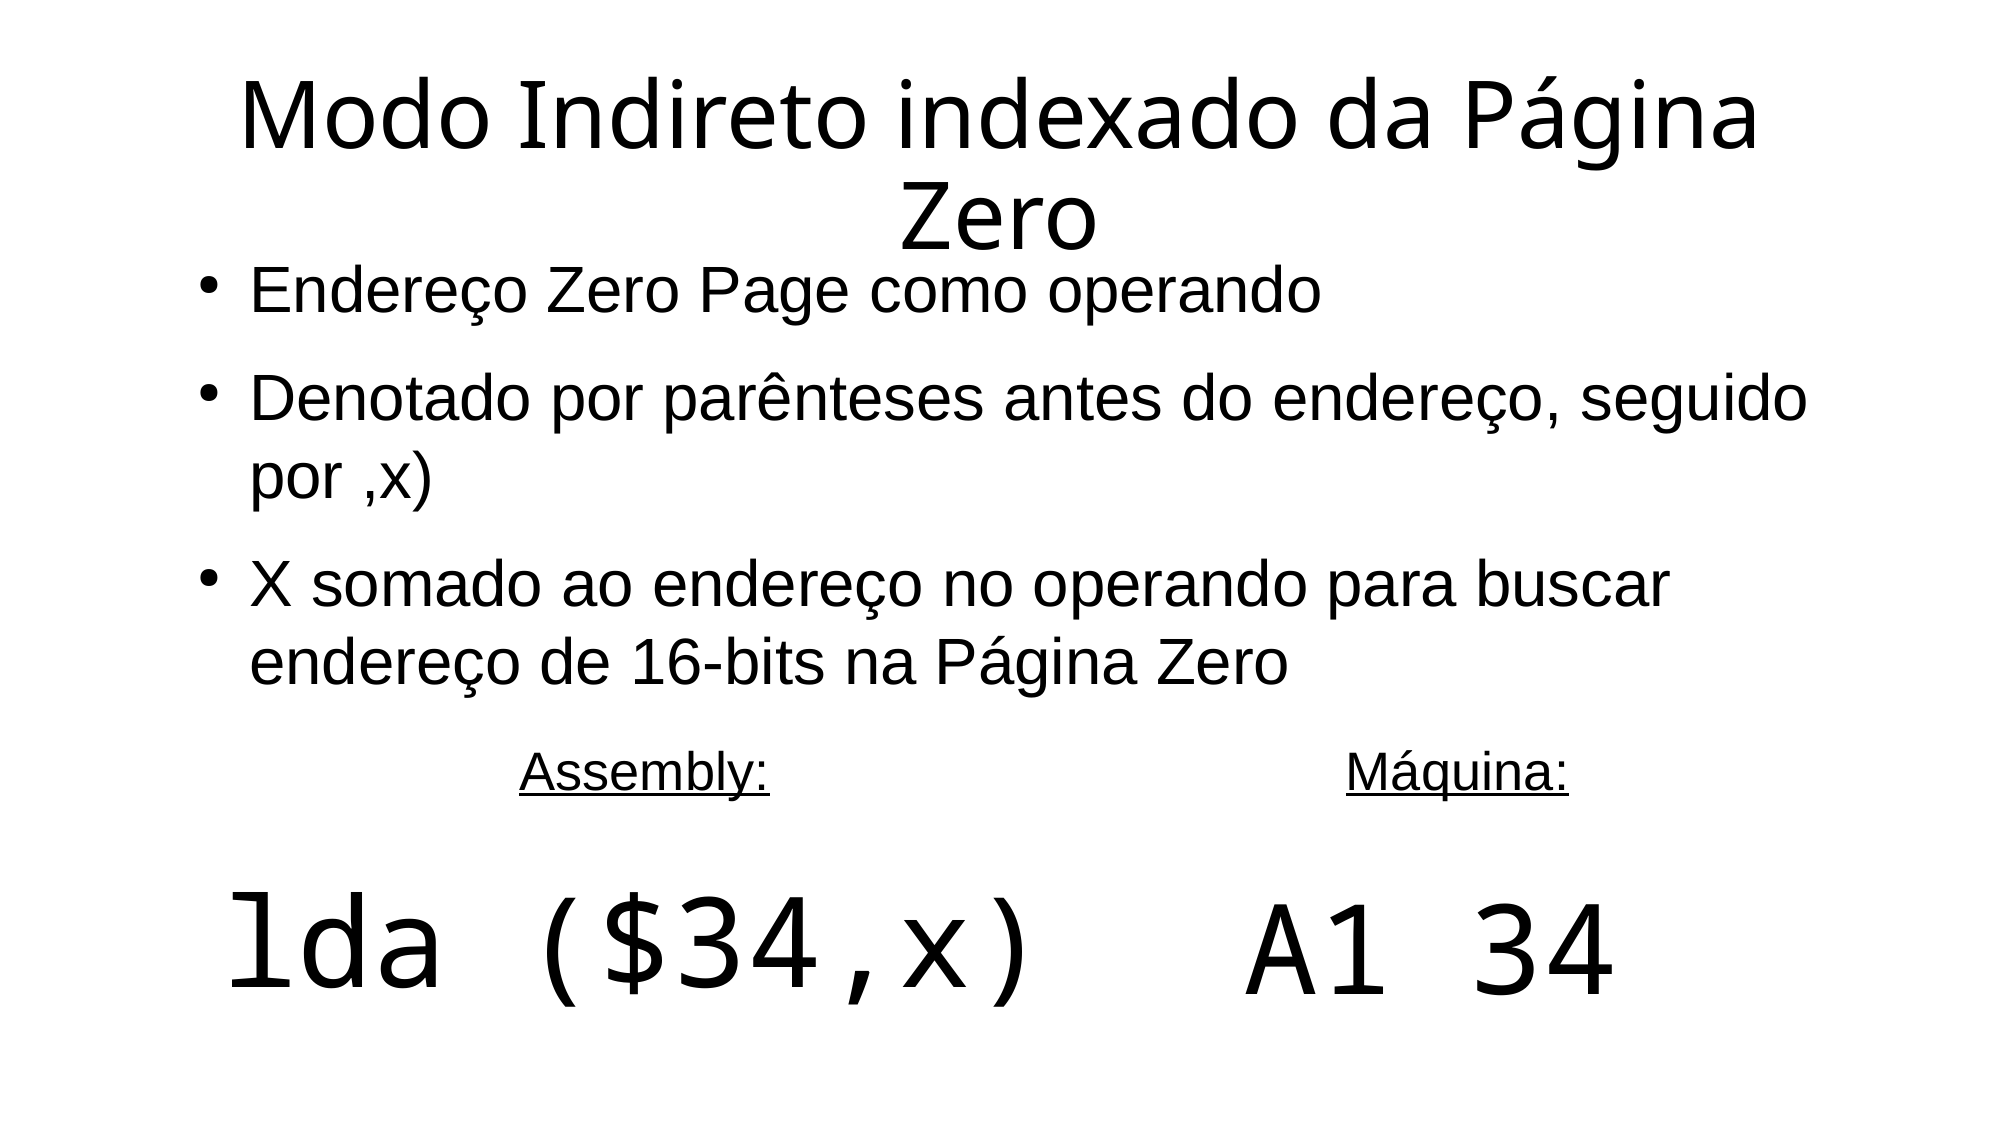

Modo Indireto indexado da Página Zero
# Endereço Zero Page como operando
Denotado por parênteses antes do endereço, seguido por ,x)
X somado ao endereço no operando para buscar endereço de 16-bits na Página Zero
Assembly:
Máquina:
lda ($34,x)
A1 34